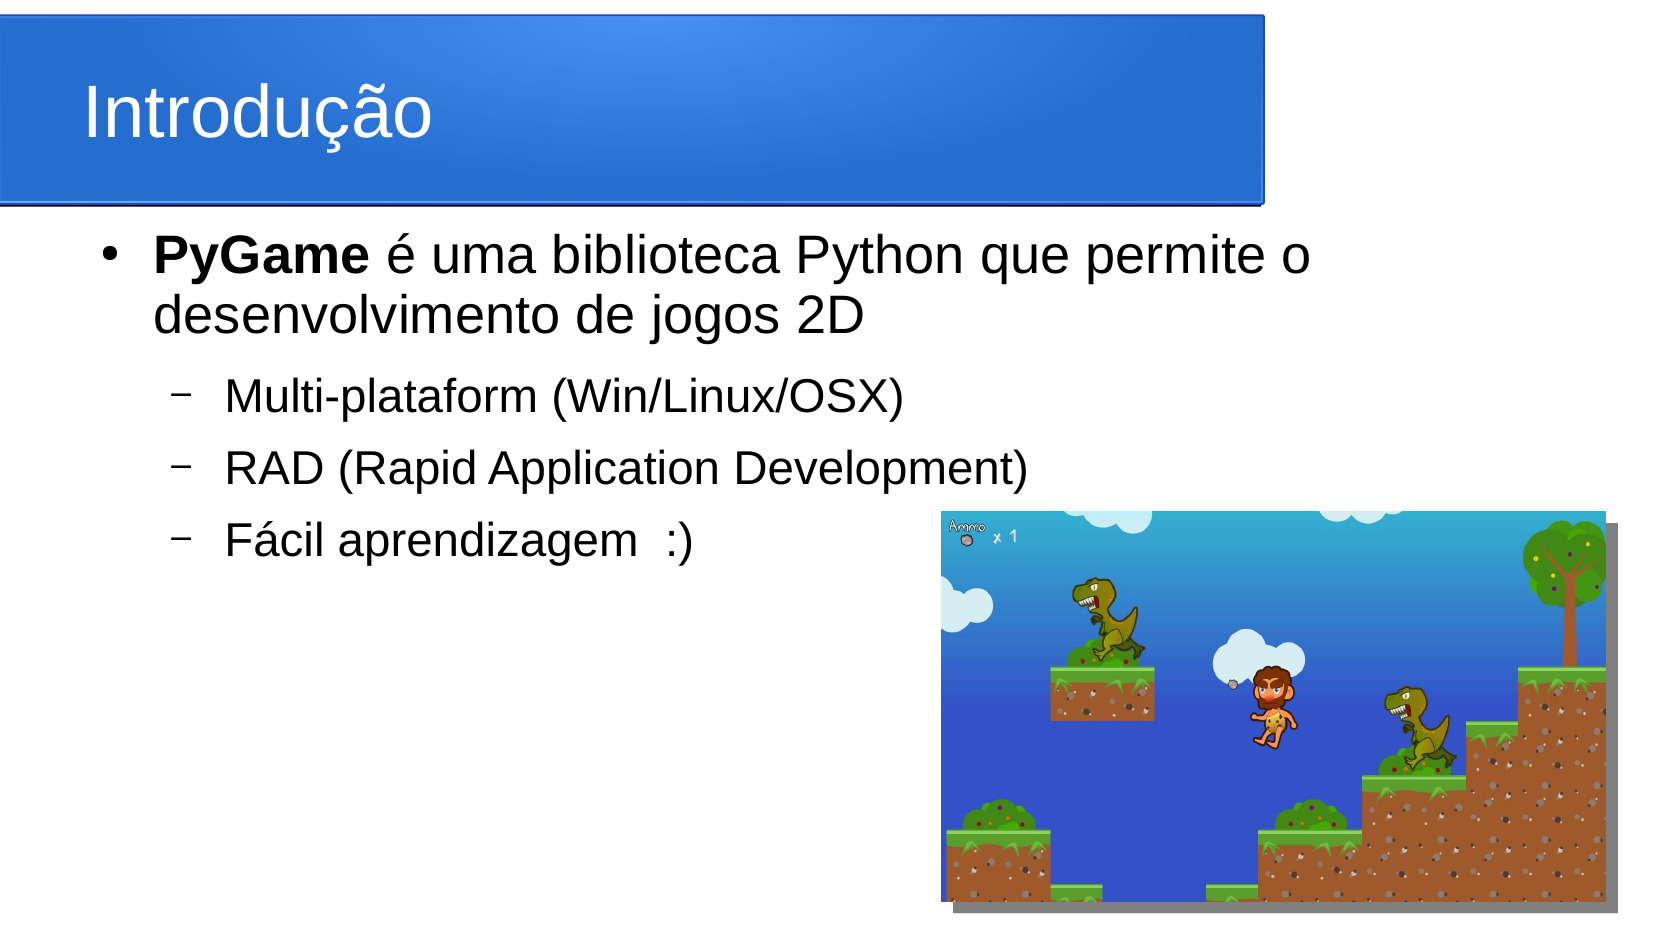

# Introdução
PyGame é uma biblioteca Python que permite o desenvolvimento de jogos 2D
Multi-plataform (Win/Linux/OSX)
RAD (Rapid Application Development)
Fácil aprendizagem :)